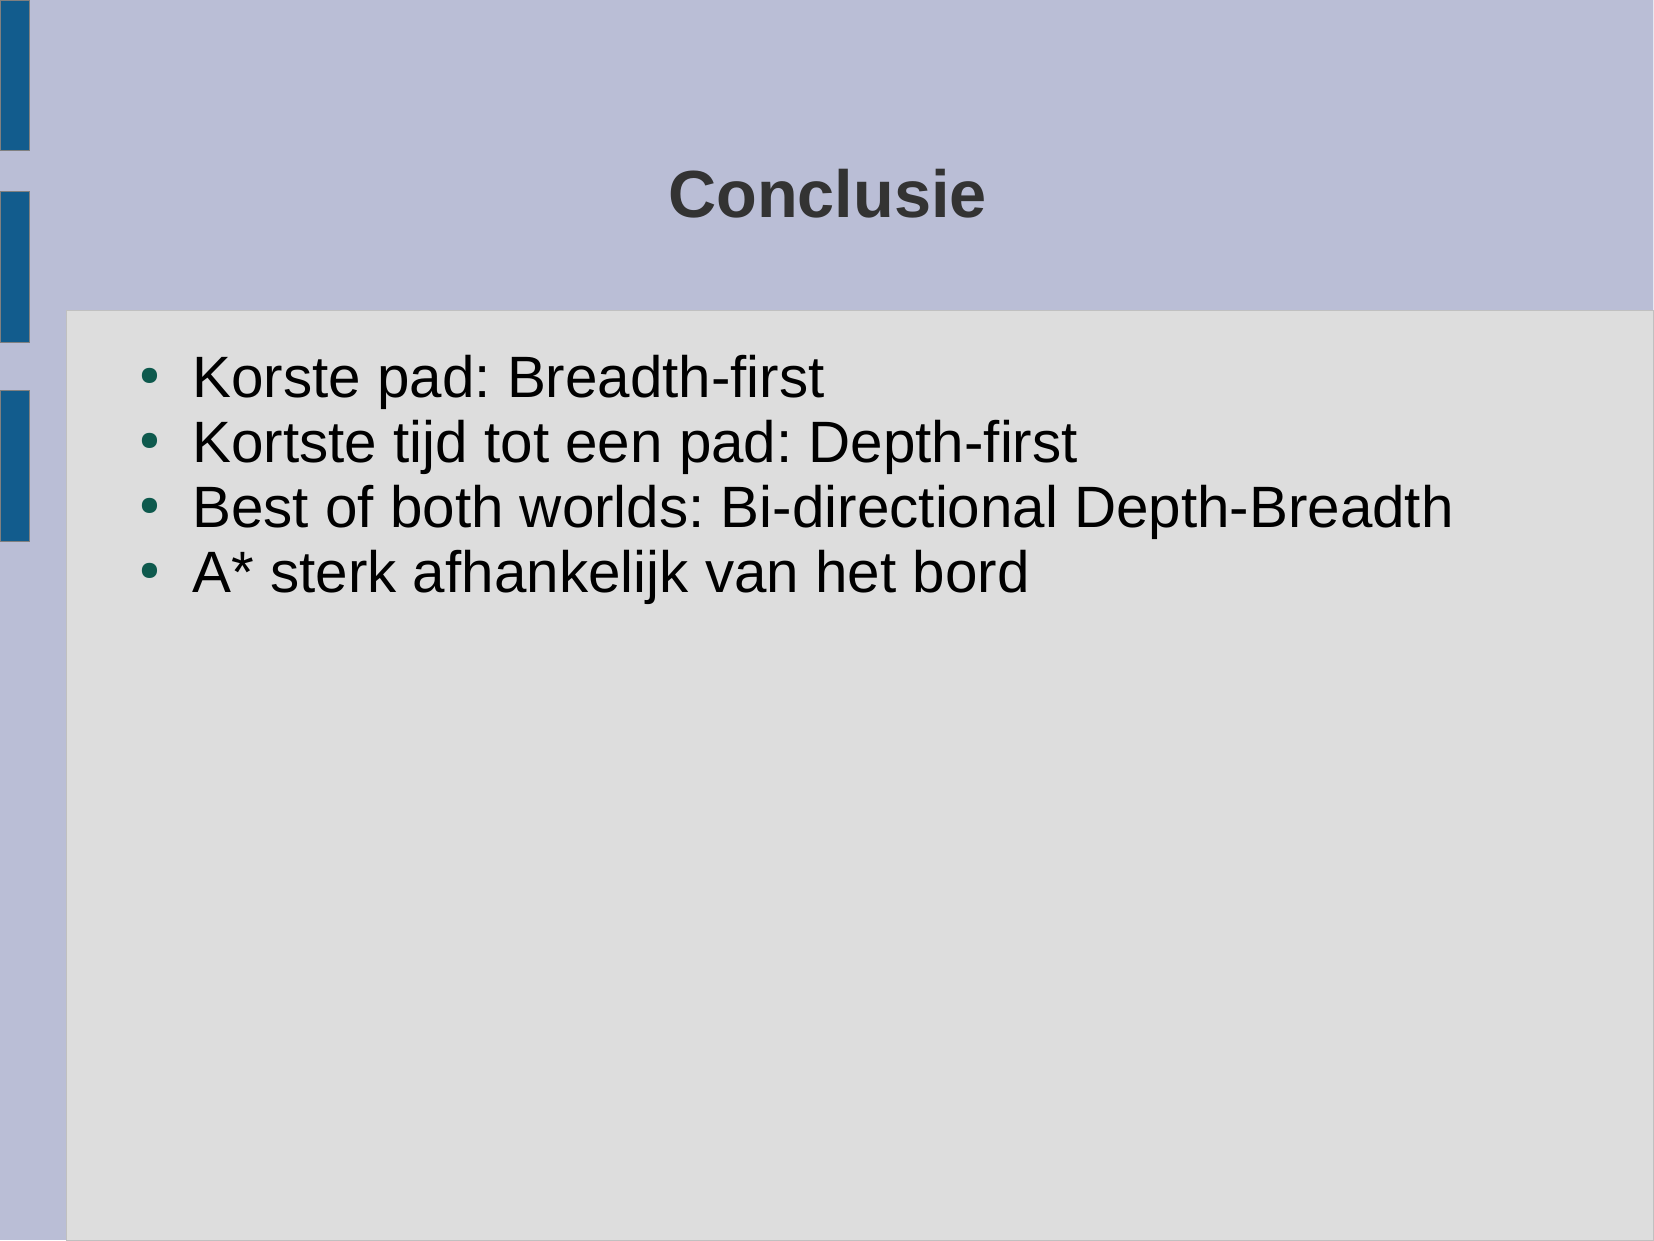

# Conclusie
Korste pad: Breadth-first
Kortste tijd tot een pad: Depth-first
Best of both worlds: Bi-directional Depth-Breadth
A* sterk afhankelijk van het bord